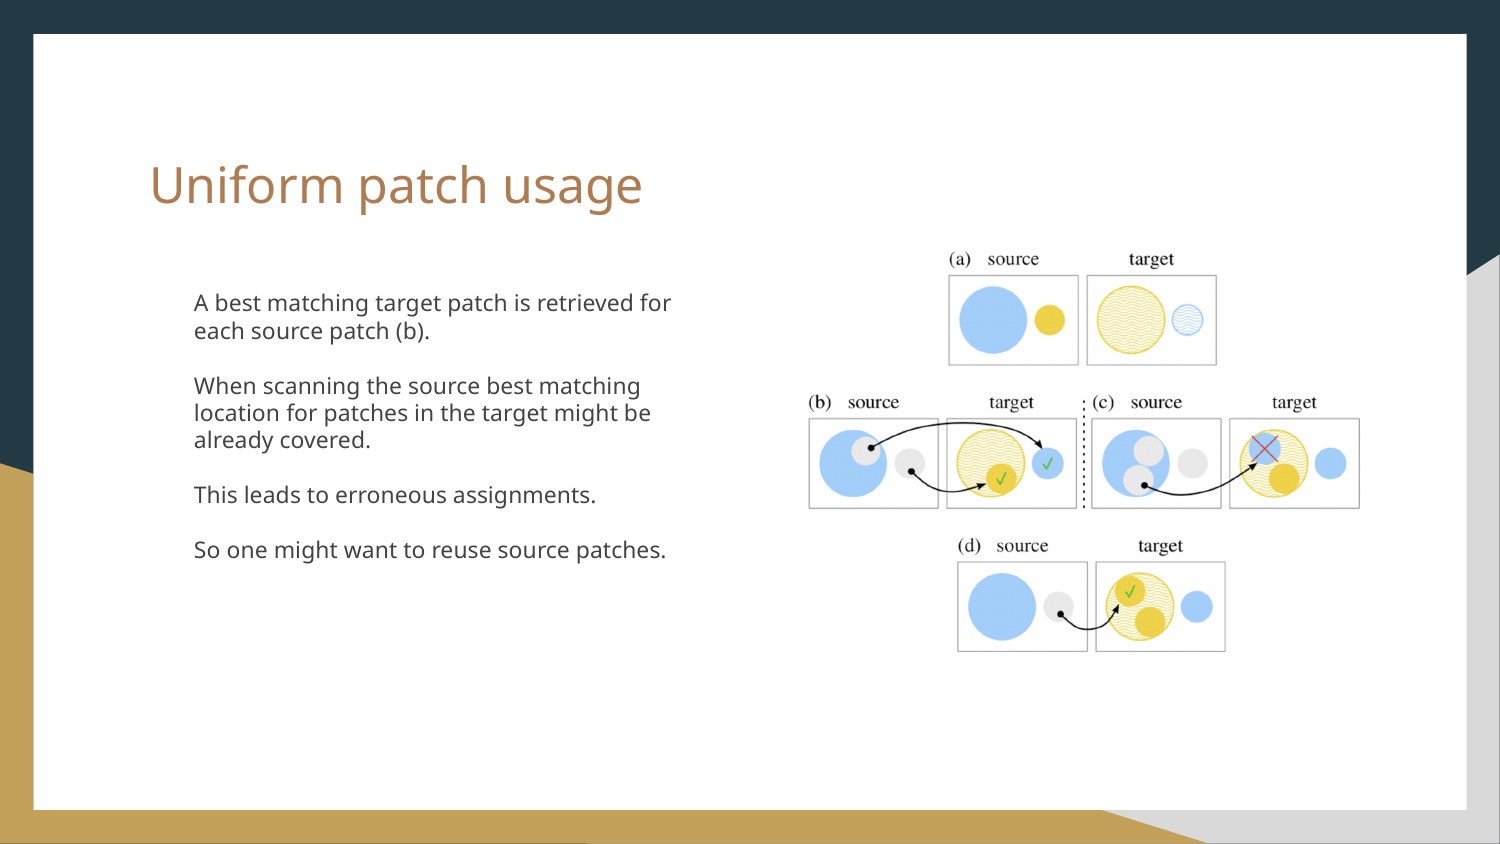

# Uniform patch usage
A best matching target patch is retrieved for each source patch (b).
When scanning the source best matching location for patches in the target might be already covered.
This leads to erroneous assignments.
So one might want to reuse source patches.